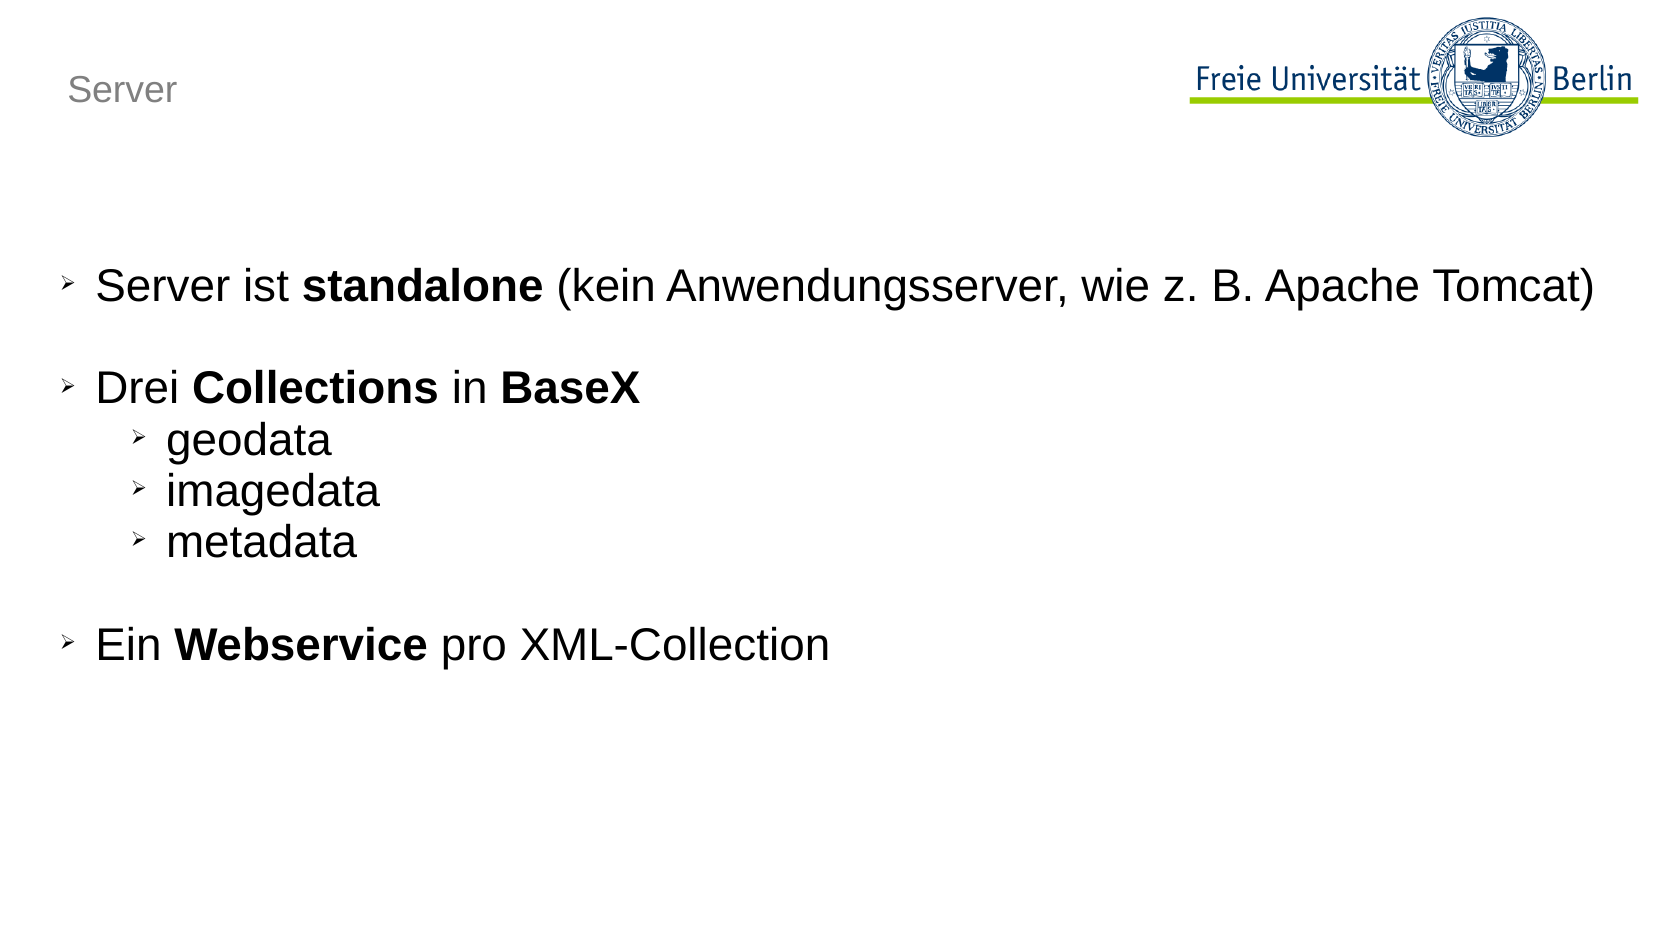

Server
Server ist standalone (kein Anwendungsserver, wie z. B. Apache Tomcat)
Drei Collections in BaseX
geodata
imagedata
metadata
Ein Webservice pro XML-Collection